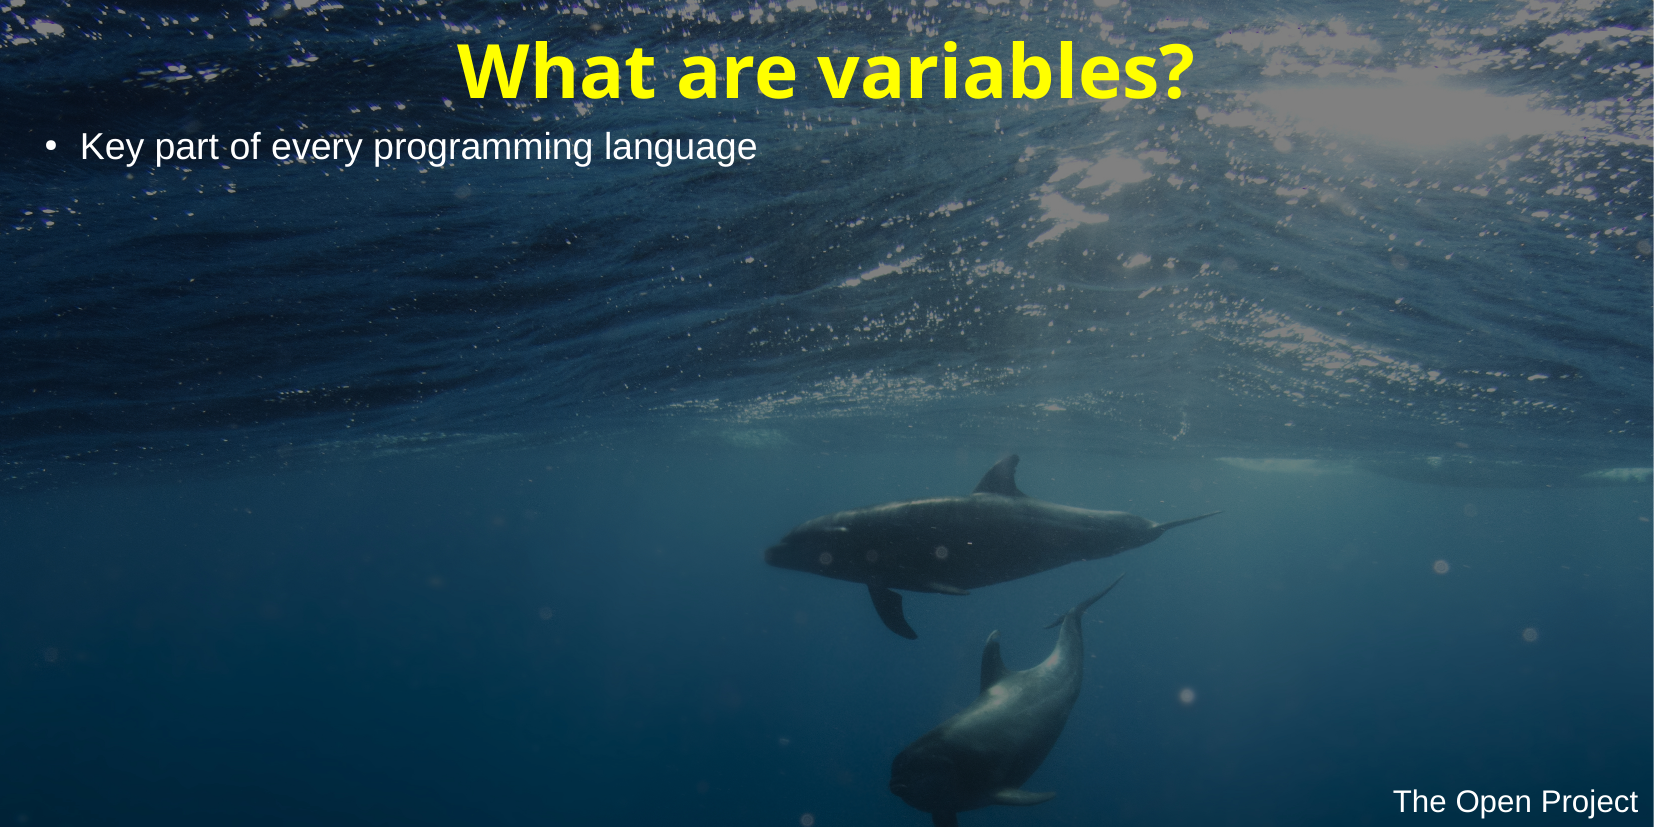

# What are variables?
Key part of every programming language
The Open Project